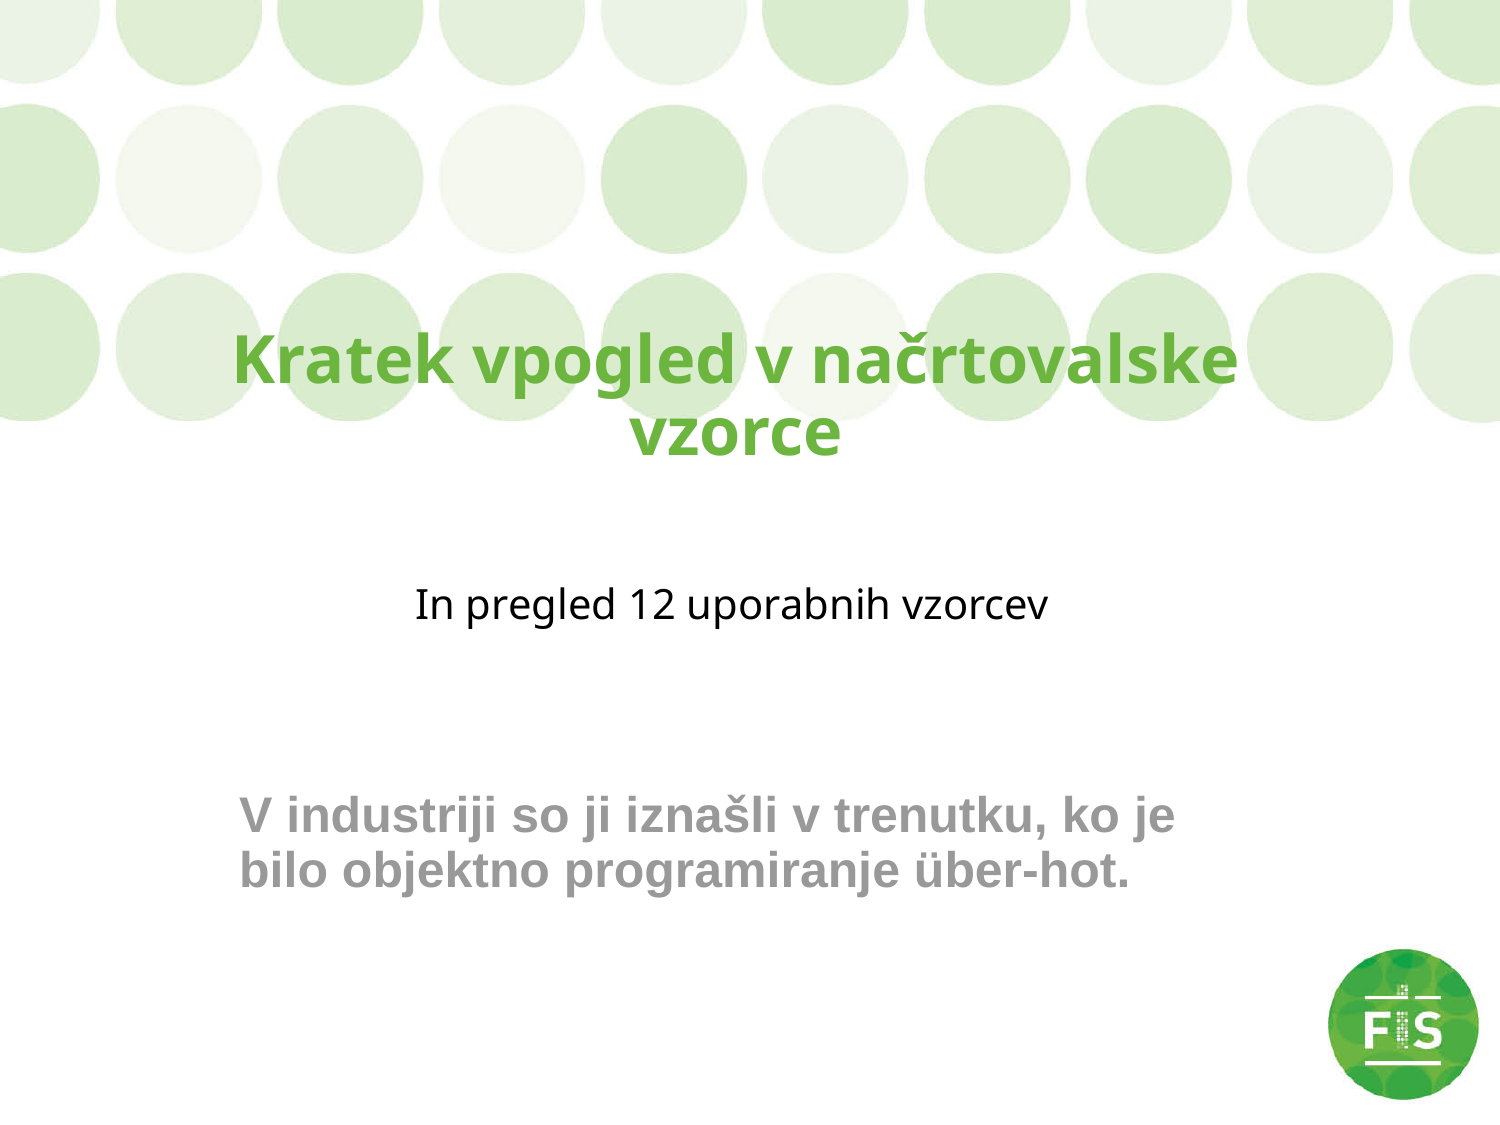

# Kratek vpogled v načrtovalske vzorce
In pregled 12 uporabnih vzorcev
V industriji so ji iznašli v trenutku, ko je bilo objektno programiranje über-hot.